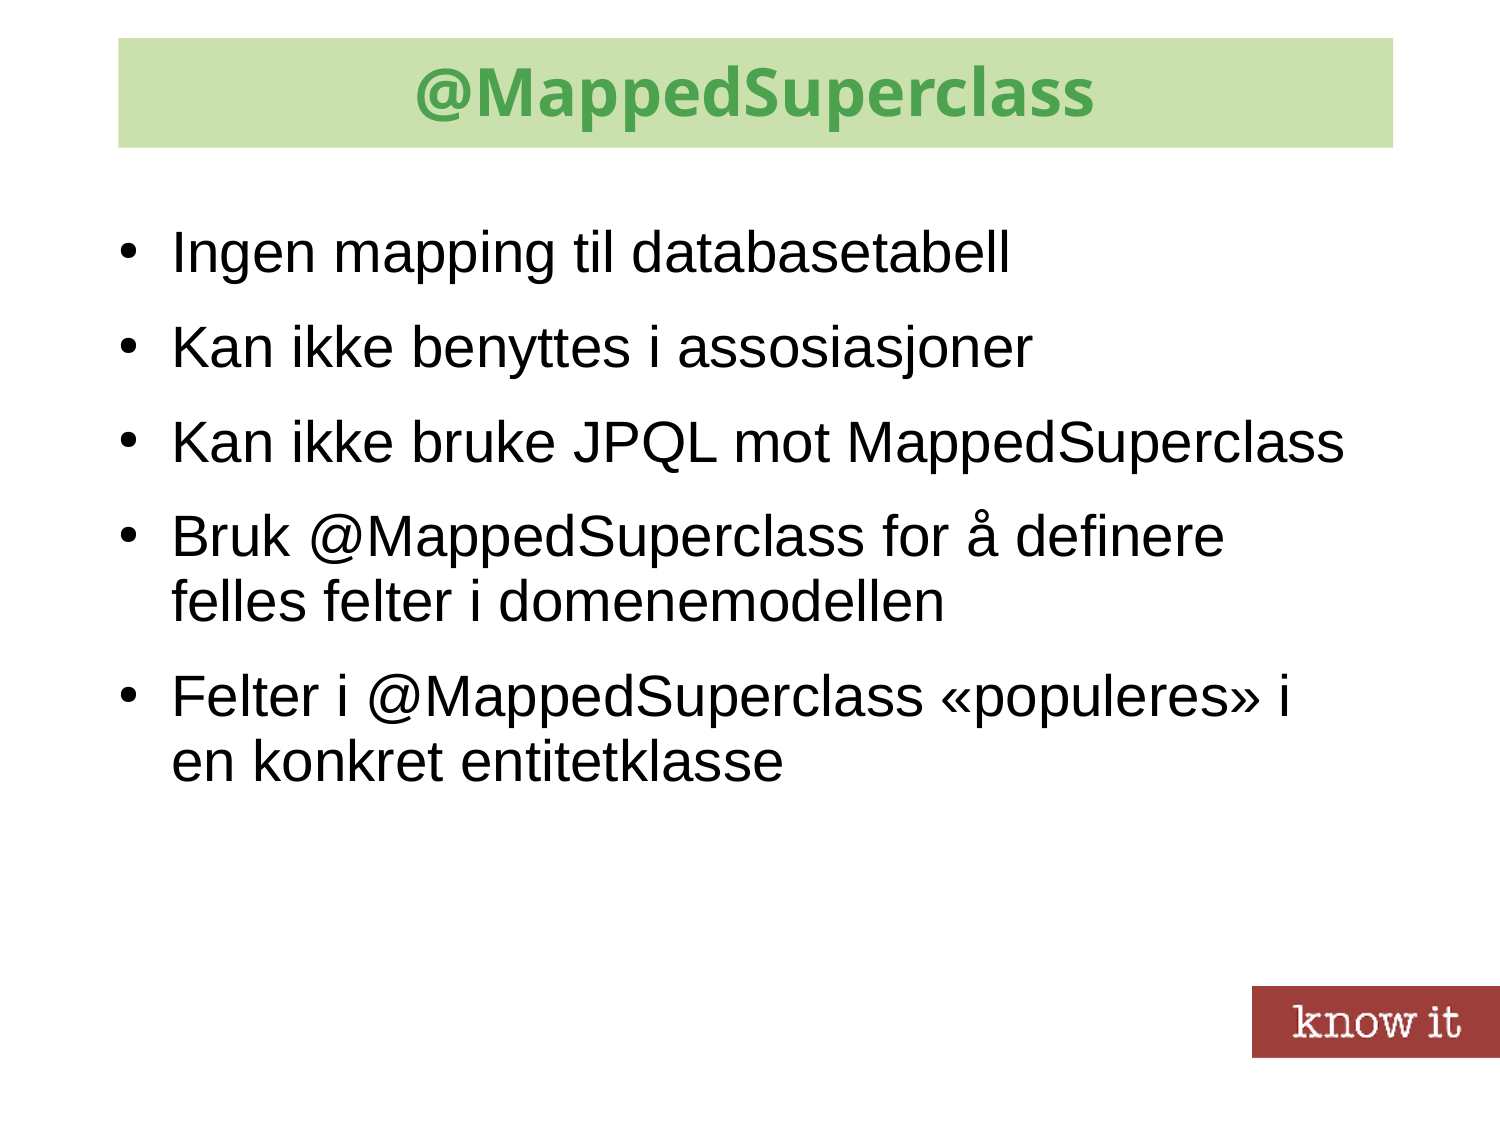

@MappedSuperclass
# Ingen mapping til databasetabell
Kan ikke benyttes i assosiasjoner
Kan ikke bruke JPQL mot MappedSuperclass
Bruk @MappedSuperclass for å definere felles felter i domenemodellen
Felter i @MappedSuperclass «populeres» i en konkret entitetklasse